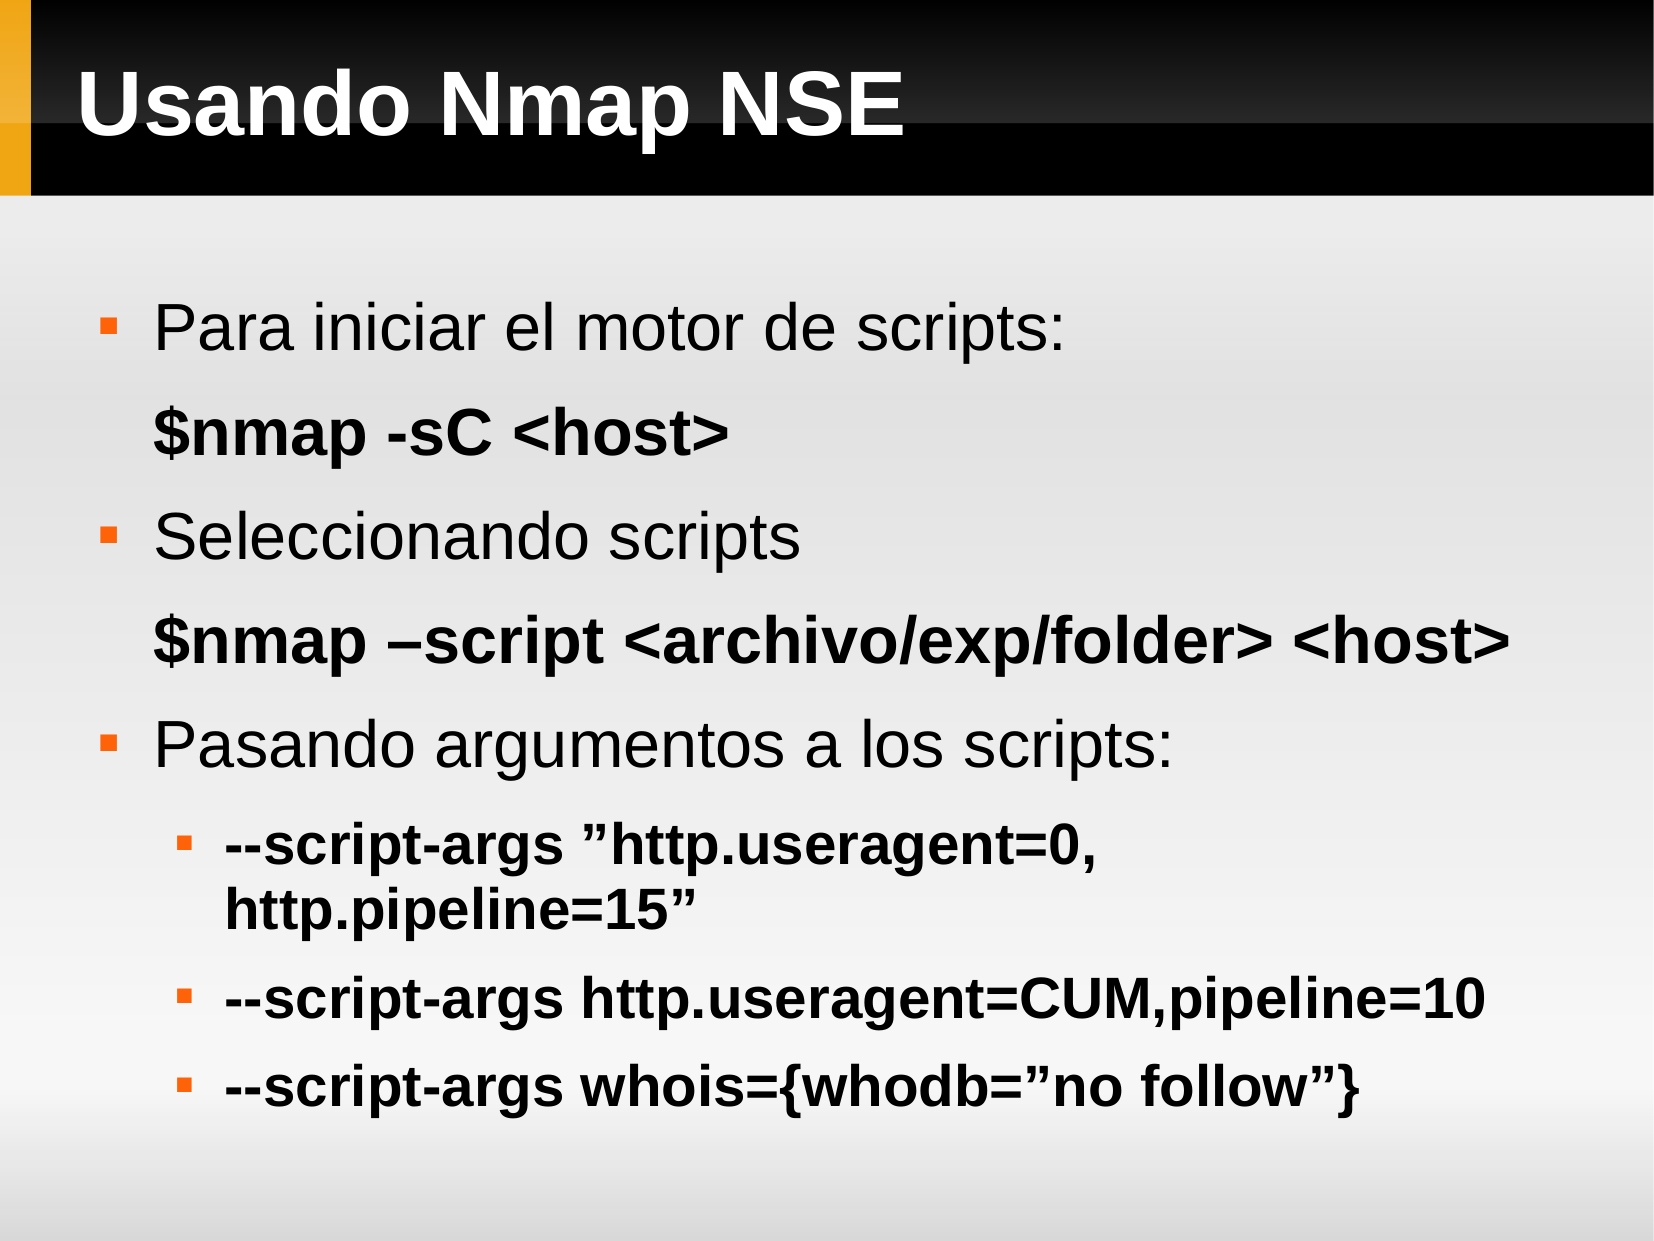

# Usando Nmap NSE
Para iniciar el motor de scripts:
$nmap -sC <host>
Seleccionando scripts
$nmap –script <archivo/exp/folder> <host>
Pasando argumentos a los scripts:
--script-args ”http.useragent=0, http.pipeline=15”
--script-args http.useragent=CUM,pipeline=10
--script-args whois={whodb=”no follow”}